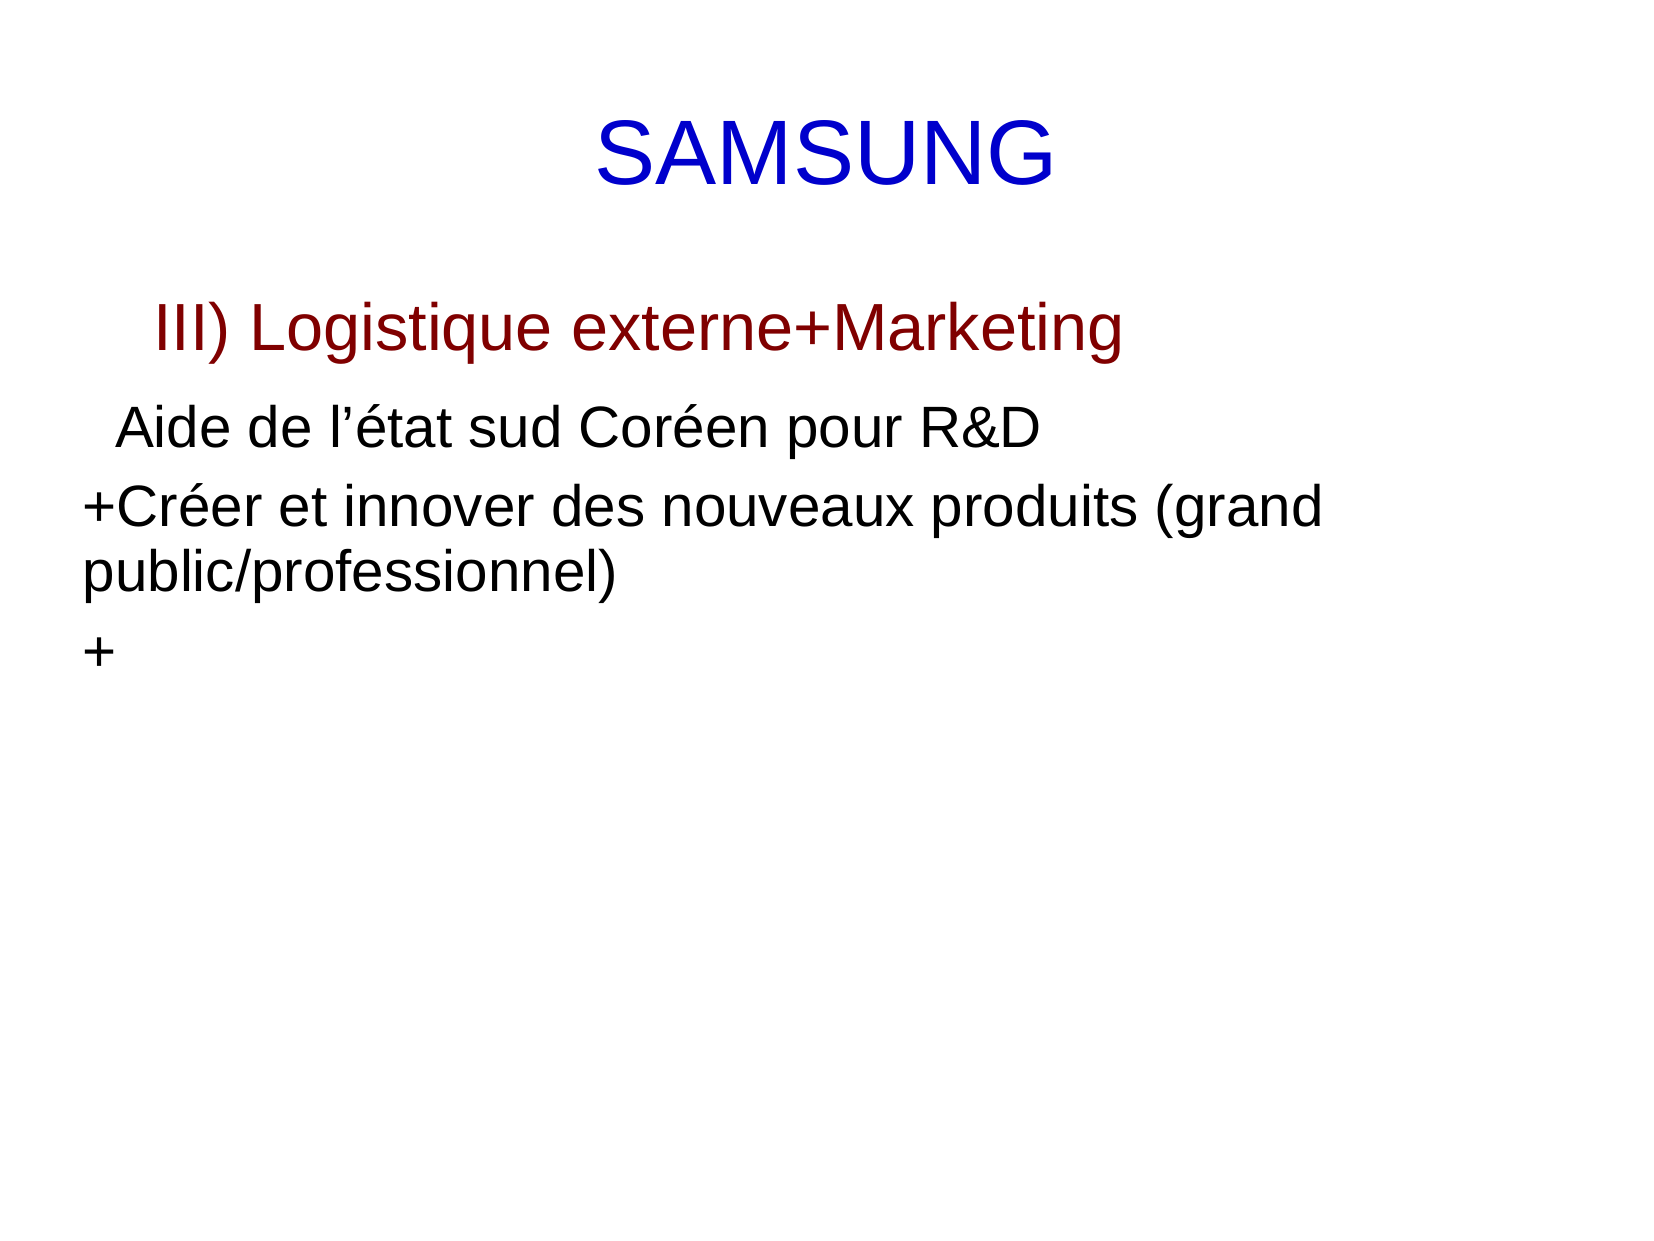

# SAMSUNG
III) Logistique externe+Marketing
 Aide de l’état sud Coréen pour R&D
+Créer et innover des nouveaux produits (grand public/professionnel)
+